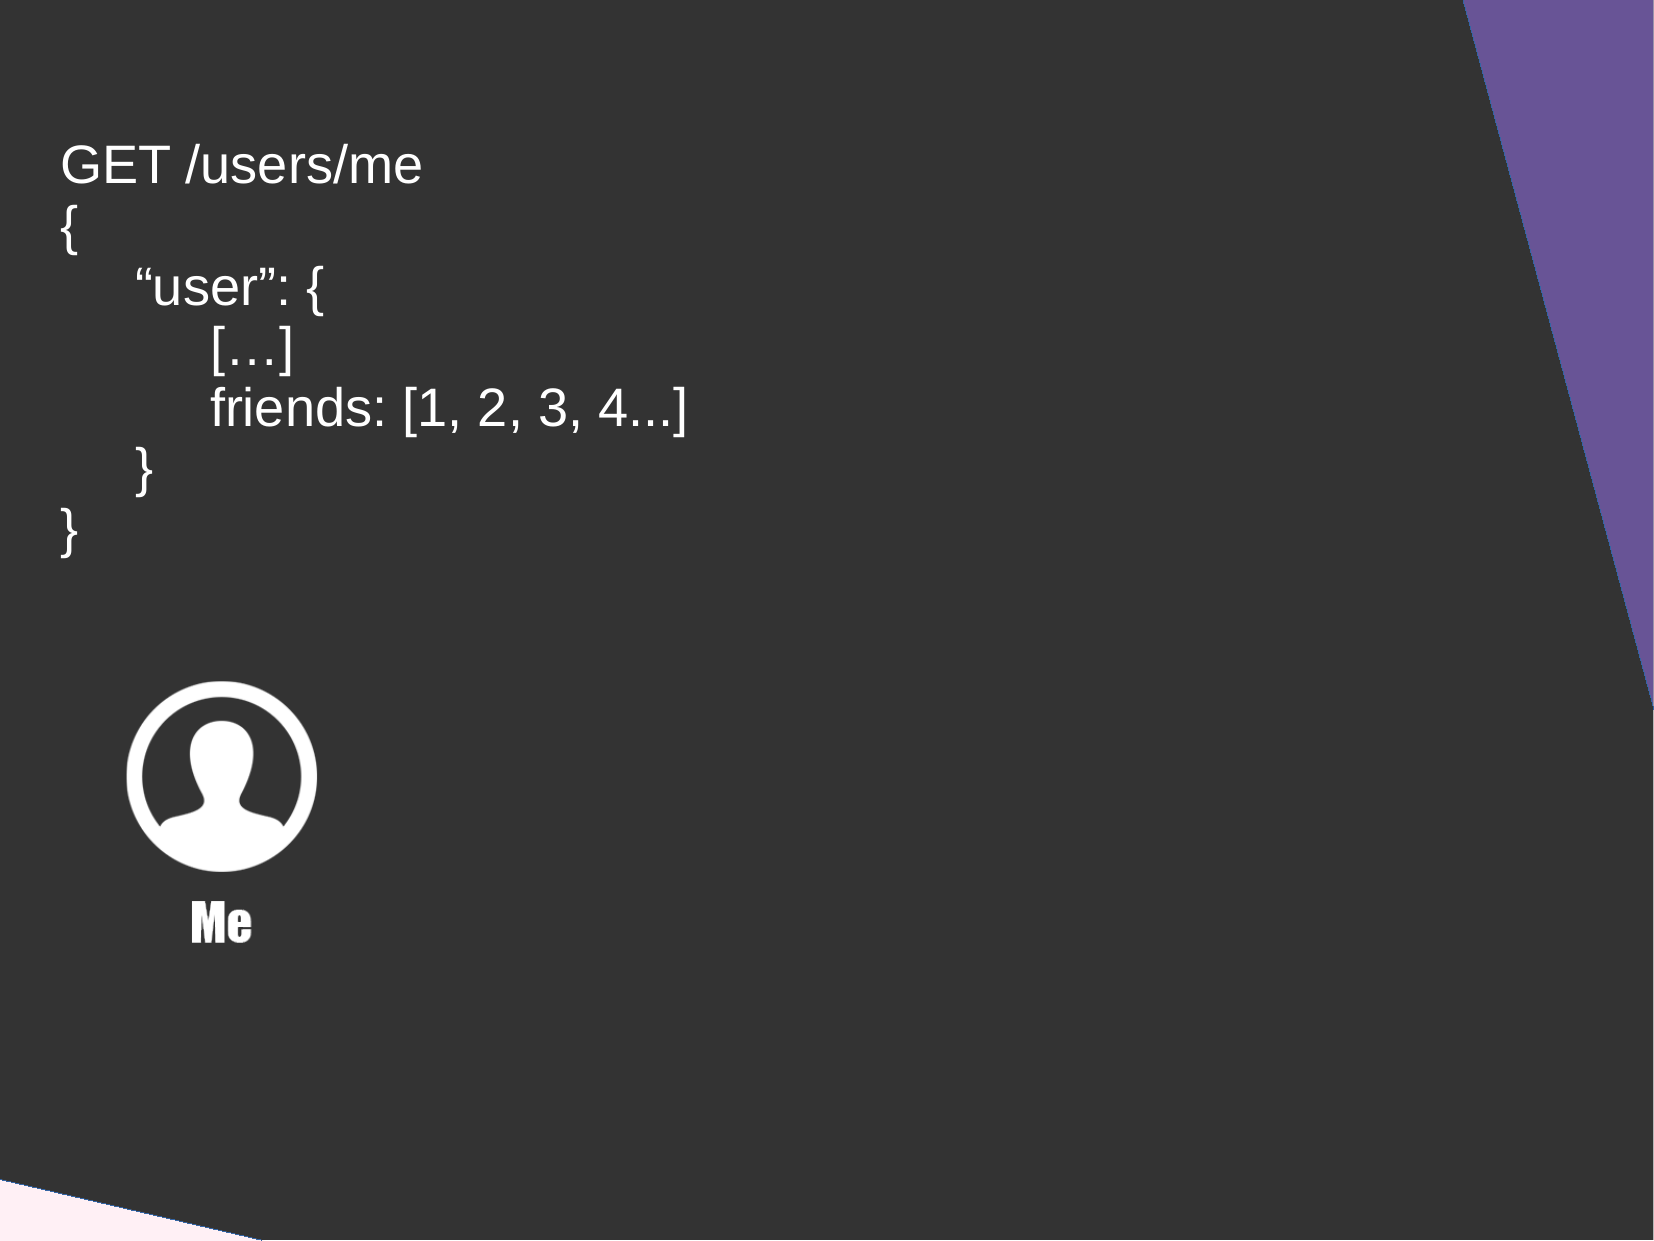

# GET /users/me { “user”: { […] friends: [1, 2, 3, 4...] } }